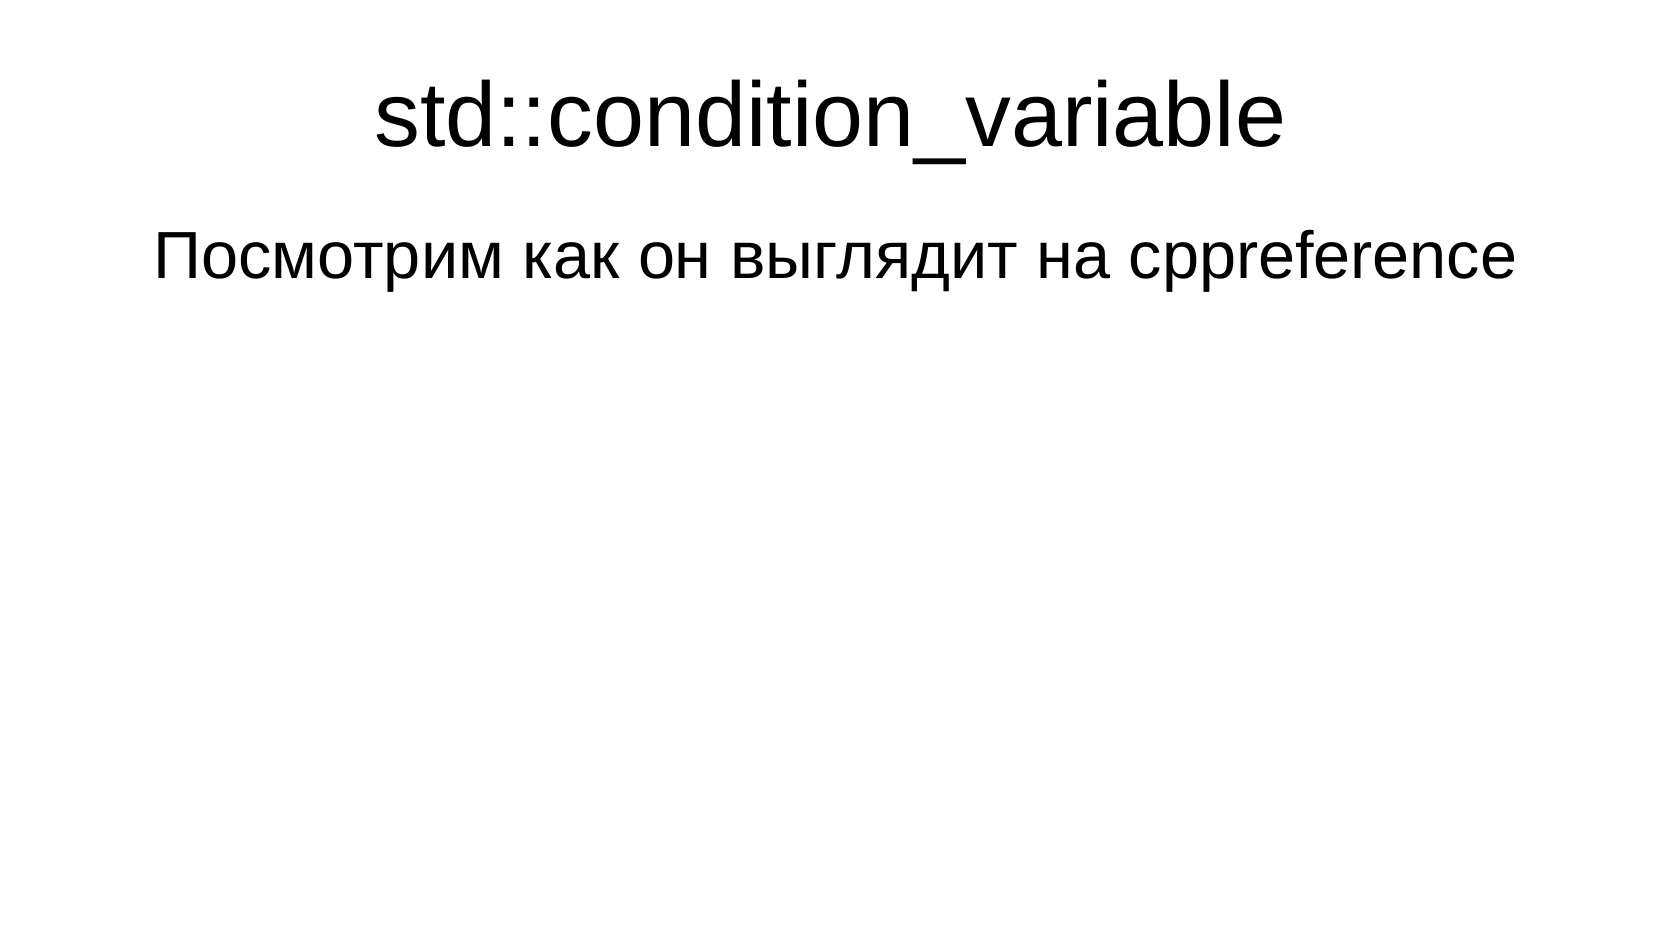

# std::condition_variable
Посмотрим как он выглядит на cppreference